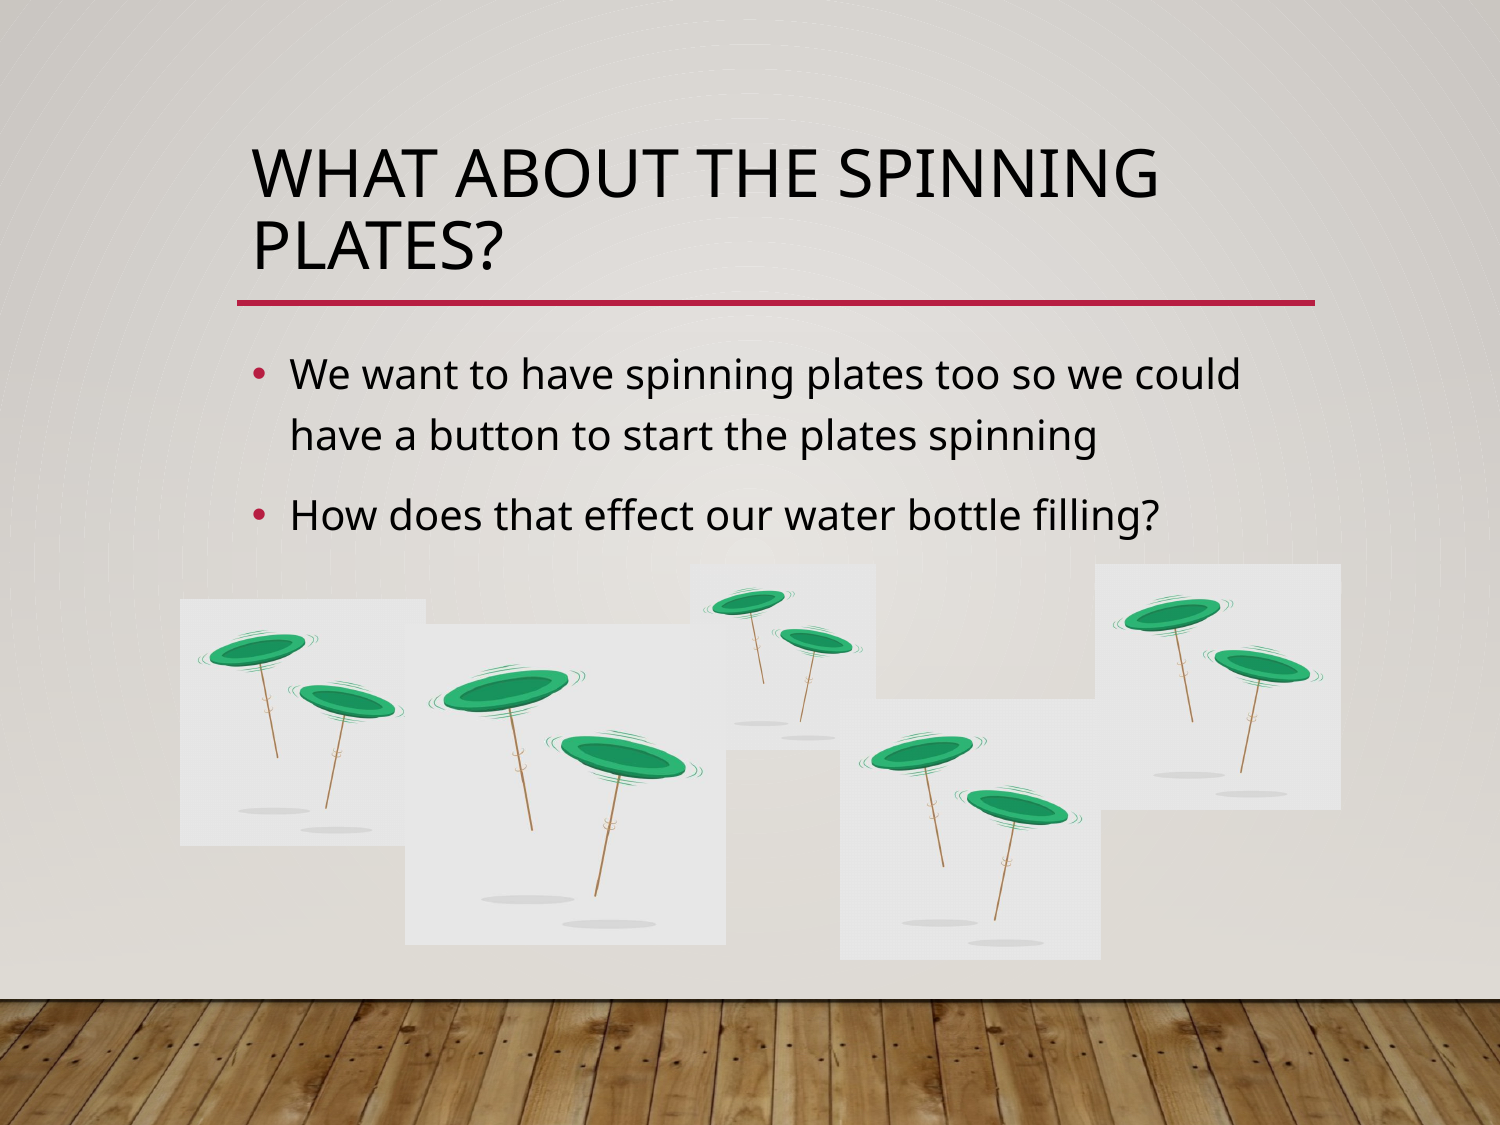

# What about the spinning plates?
We want to have spinning plates too so we could have a button to start the plates spinning
How does that effect our water bottle filling?